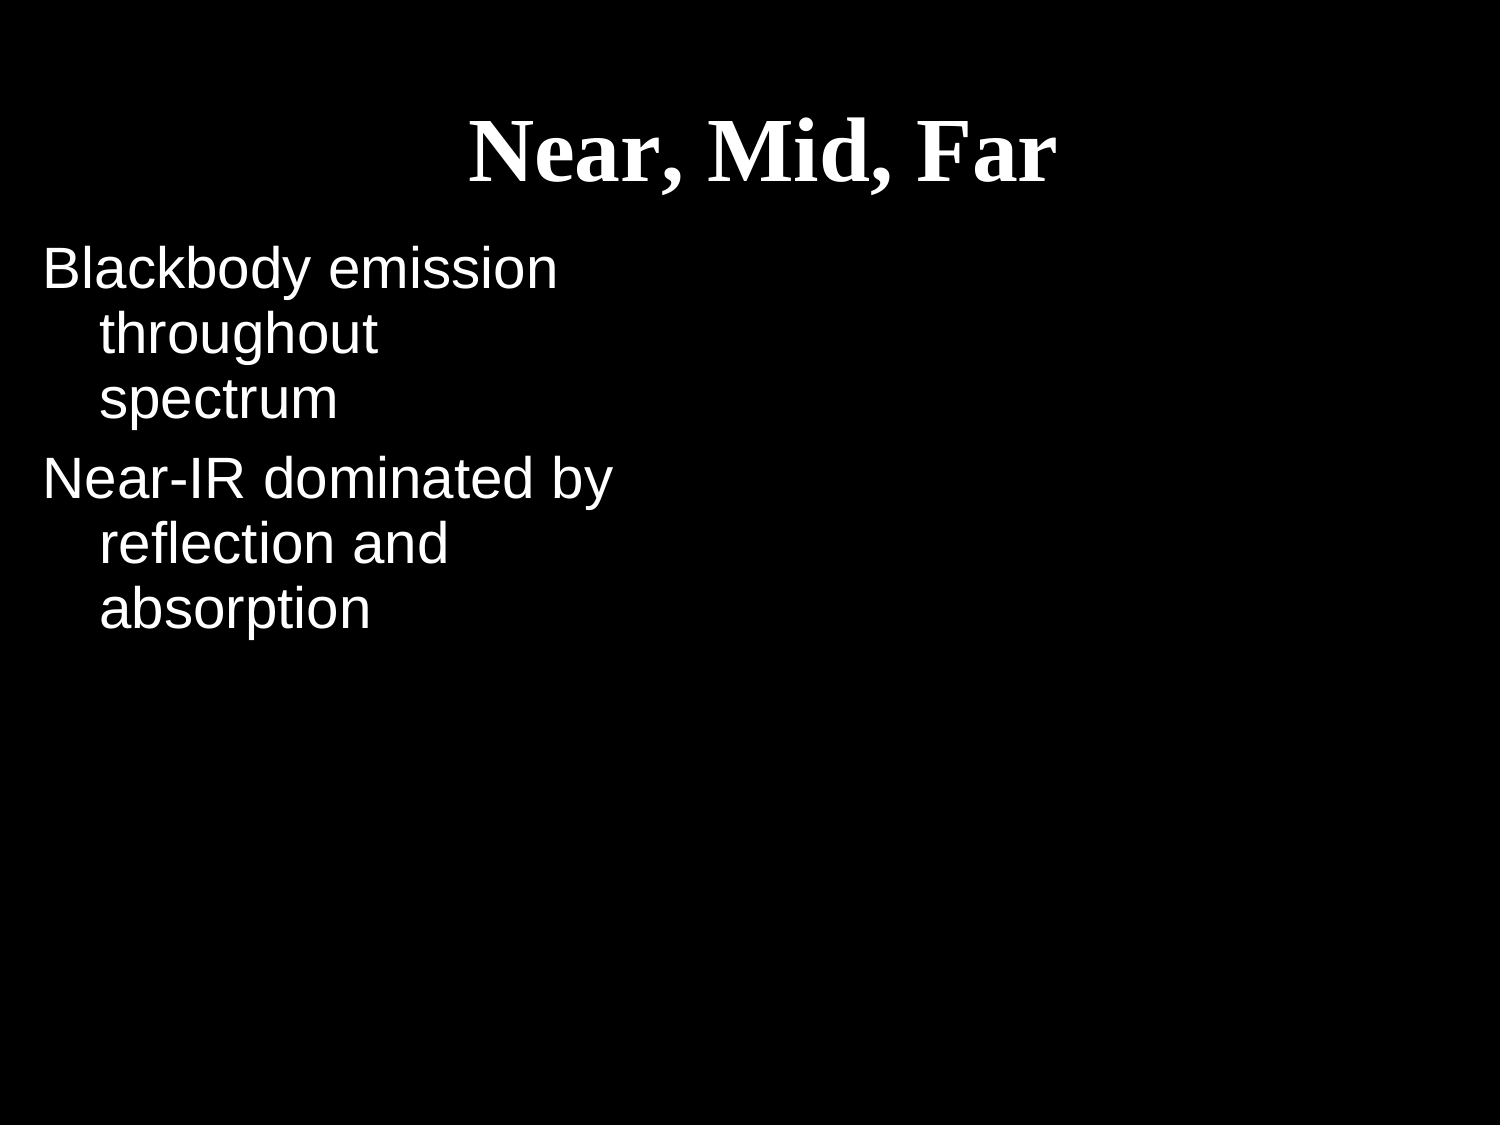

# Near, Mid, Far
Blackbody emission throughout spectrum
Near-IR dominated by reflection and absorption